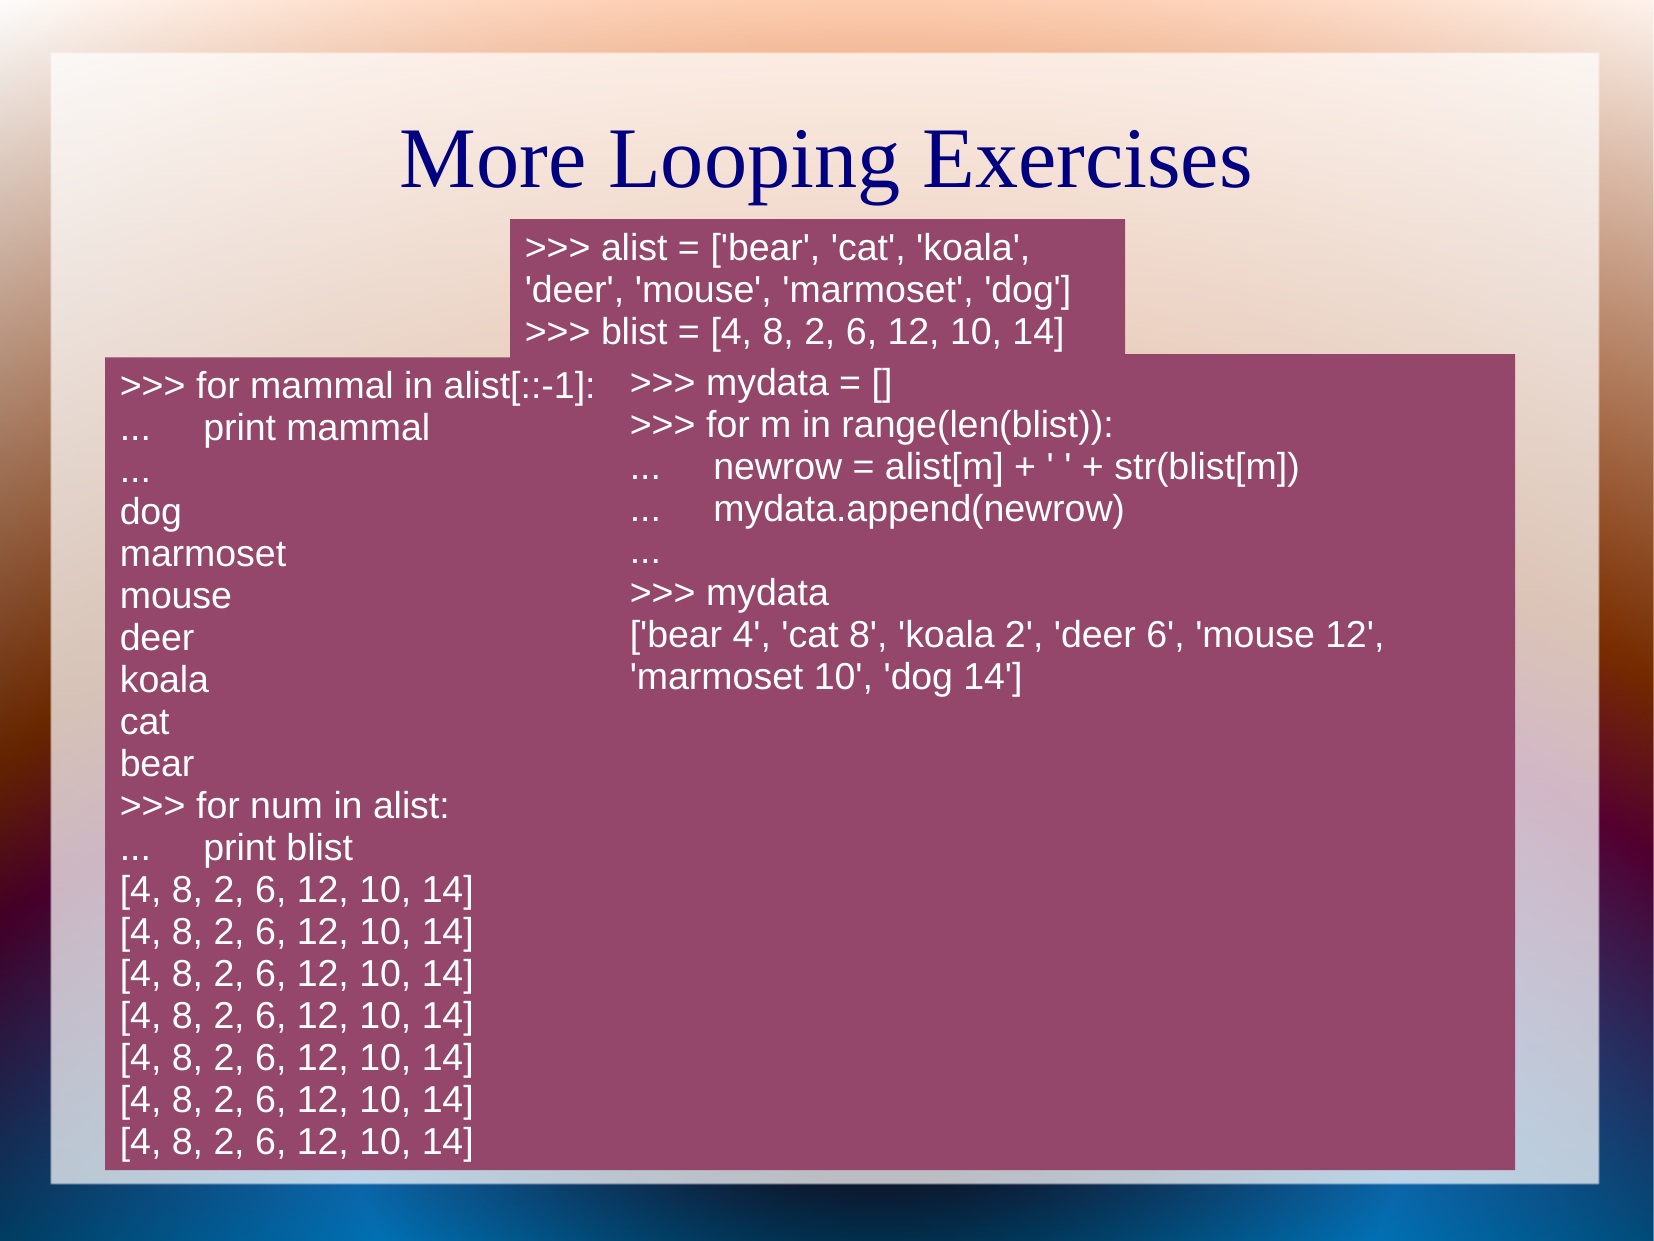

# More Looping Exercises
>>> alist = ['bear', 'cat', 'koala', 'deer', 'mouse', 'marmoset', 'dog']
>>> blist = [4, 8, 2, 6, 12, 10, 14]
>>> mydata = []
>>> for m in range(len(blist)):
... newrow = alist[m] + ' ' + str(blist[m])
... mydata.append(newrow)
...
>>> mydata
['bear 4', 'cat 8', 'koala 2', 'deer 6', 'mouse 12', 'marmoset 10', 'dog 14']
>>> for mammal in alist[::-1]:
... print mammal
...
dog
marmoset
mouse
deer
koala
cat
bear
>>> for num in alist:
... print blist
[4, 8, 2, 6, 12, 10, 14]
[4, 8, 2, 6, 12, 10, 14]
[4, 8, 2, 6, 12, 10, 14]
[4, 8, 2, 6, 12, 10, 14]
[4, 8, 2, 6, 12, 10, 14]
[4, 8, 2, 6, 12, 10, 14]
[4, 8, 2, 6, 12, 10, 14]